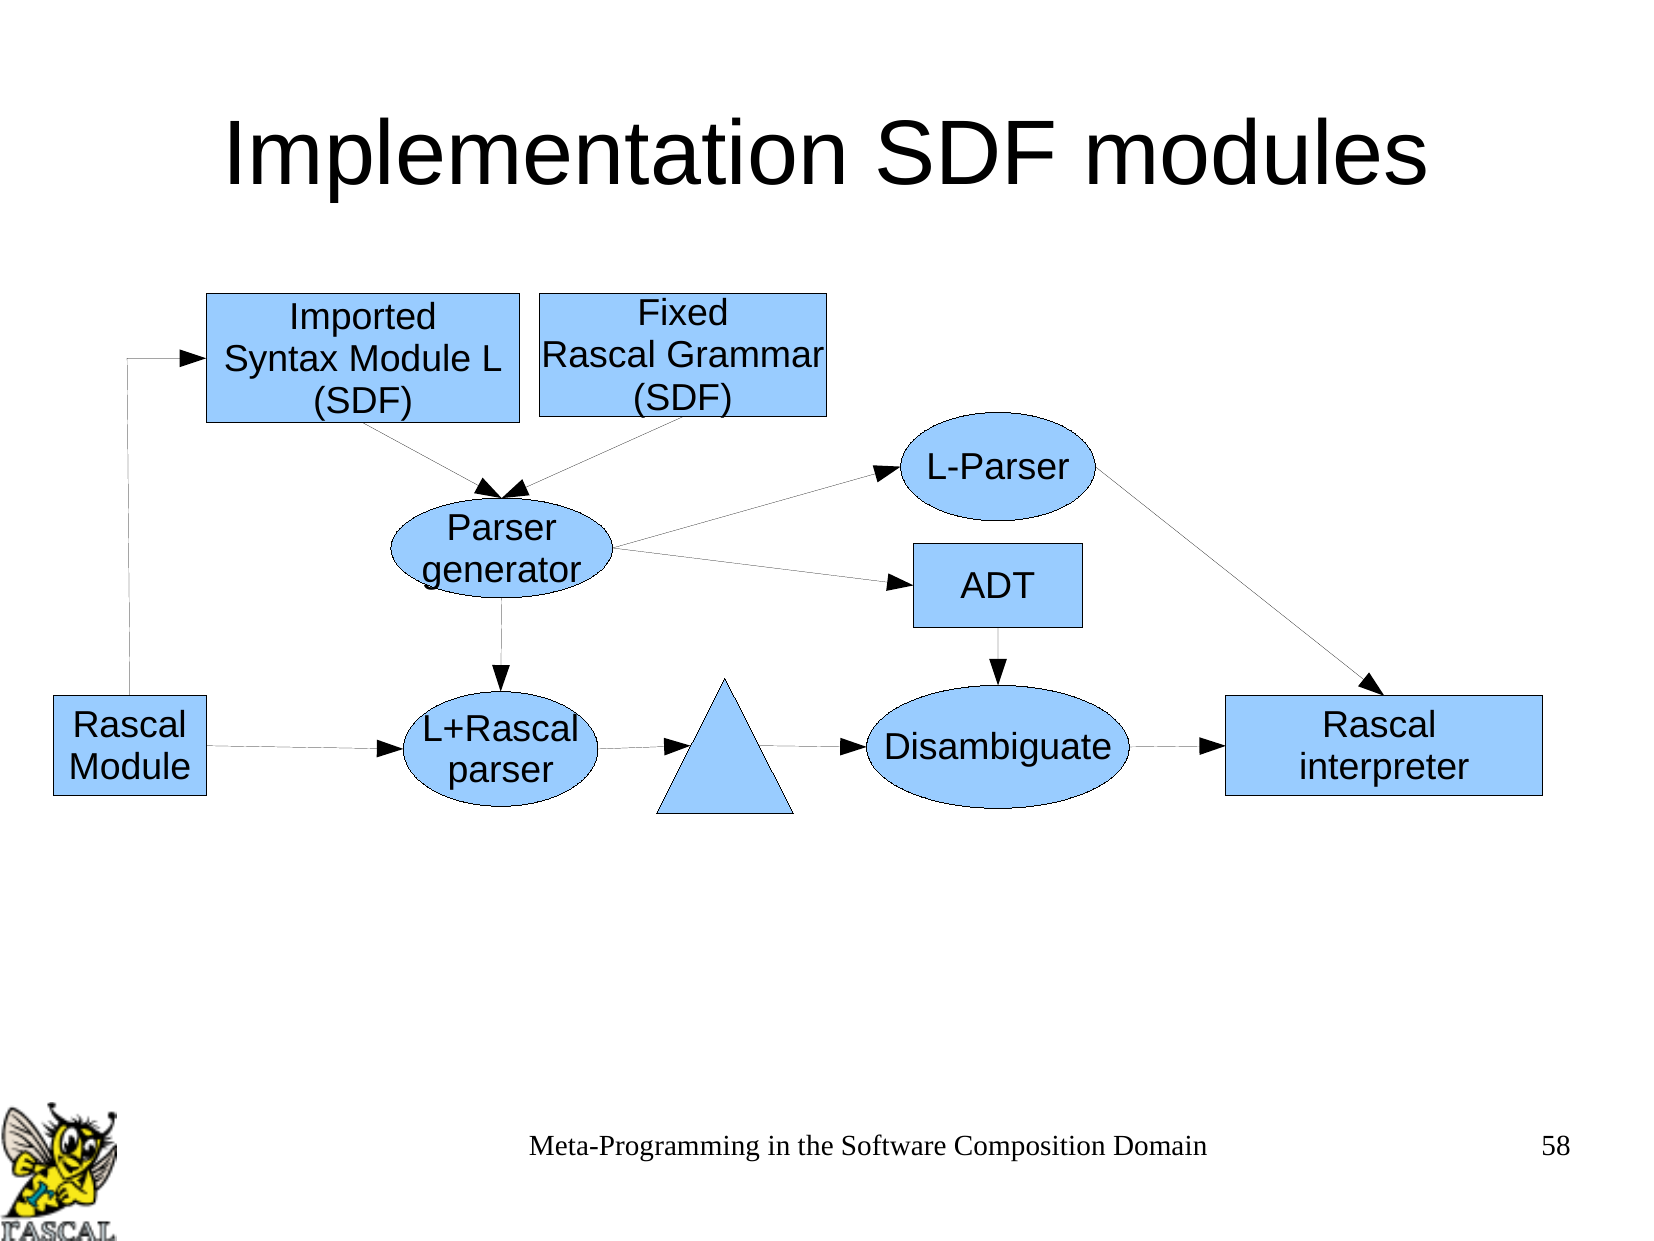

# Implementation SDF modules
Fixed
Rascal Grammar
(SDF)
Imported
Syntax Module L
(SDF)
L-Parser
Parser
generator
ADT
Disambiguate
L+Rascal
parser
Rascal
interpreter
Rascal
Module
58